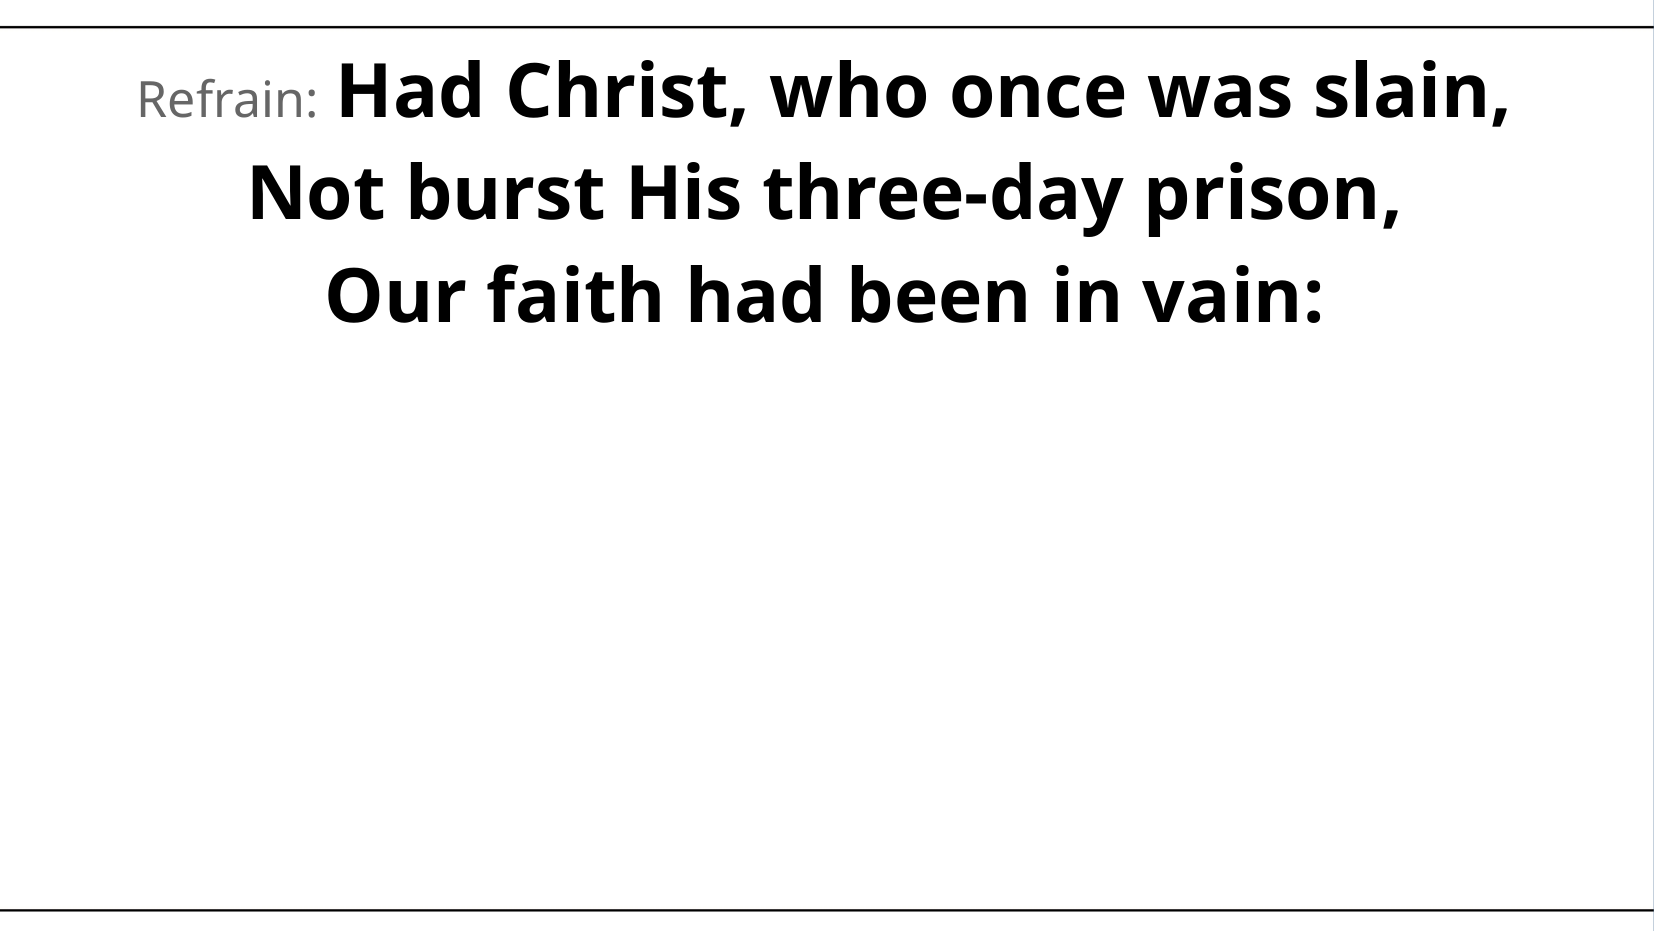

Refrain: Had Christ, who once was slain,
Not burst His three-day prison,
Our faith had been in vain: